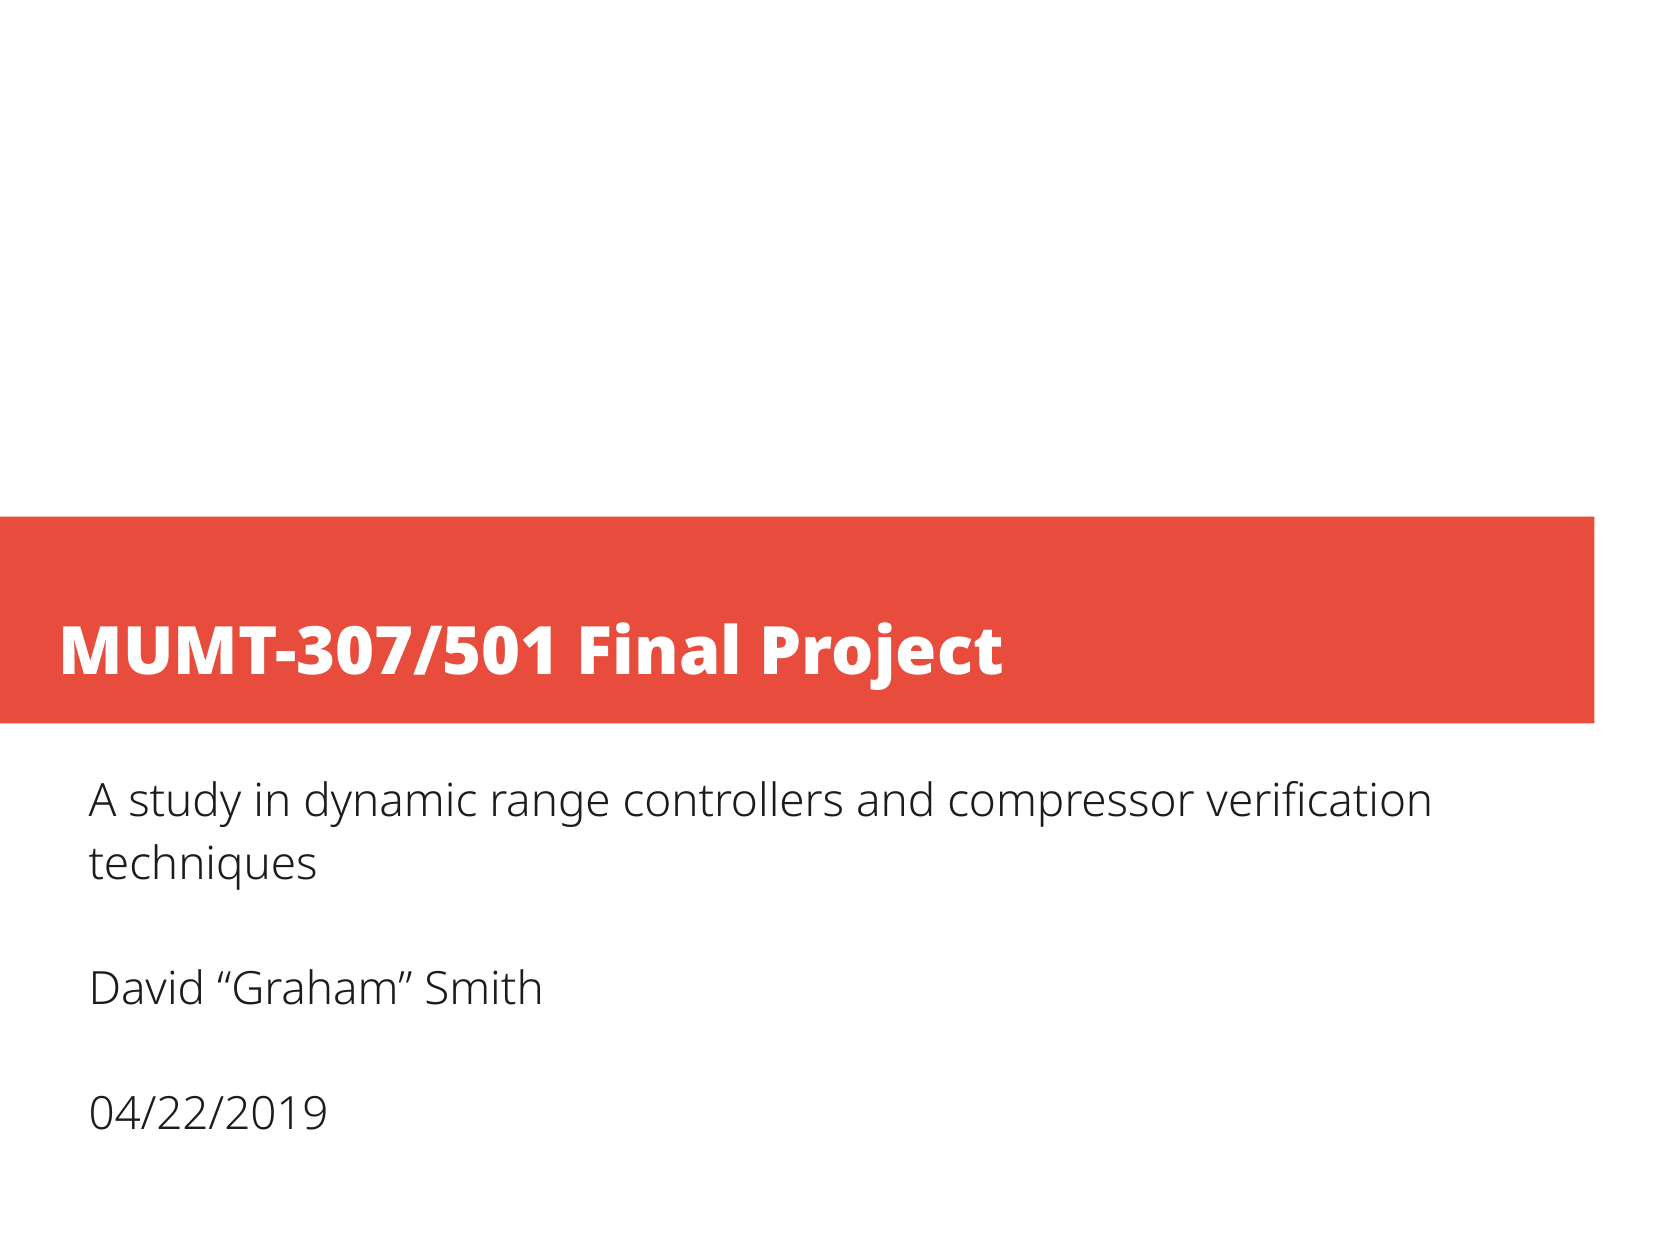

# MUMT-307/501 Final Project
A study in dynamic range controllers and compressor verification techniques
David “Graham” Smith
04/22/2019